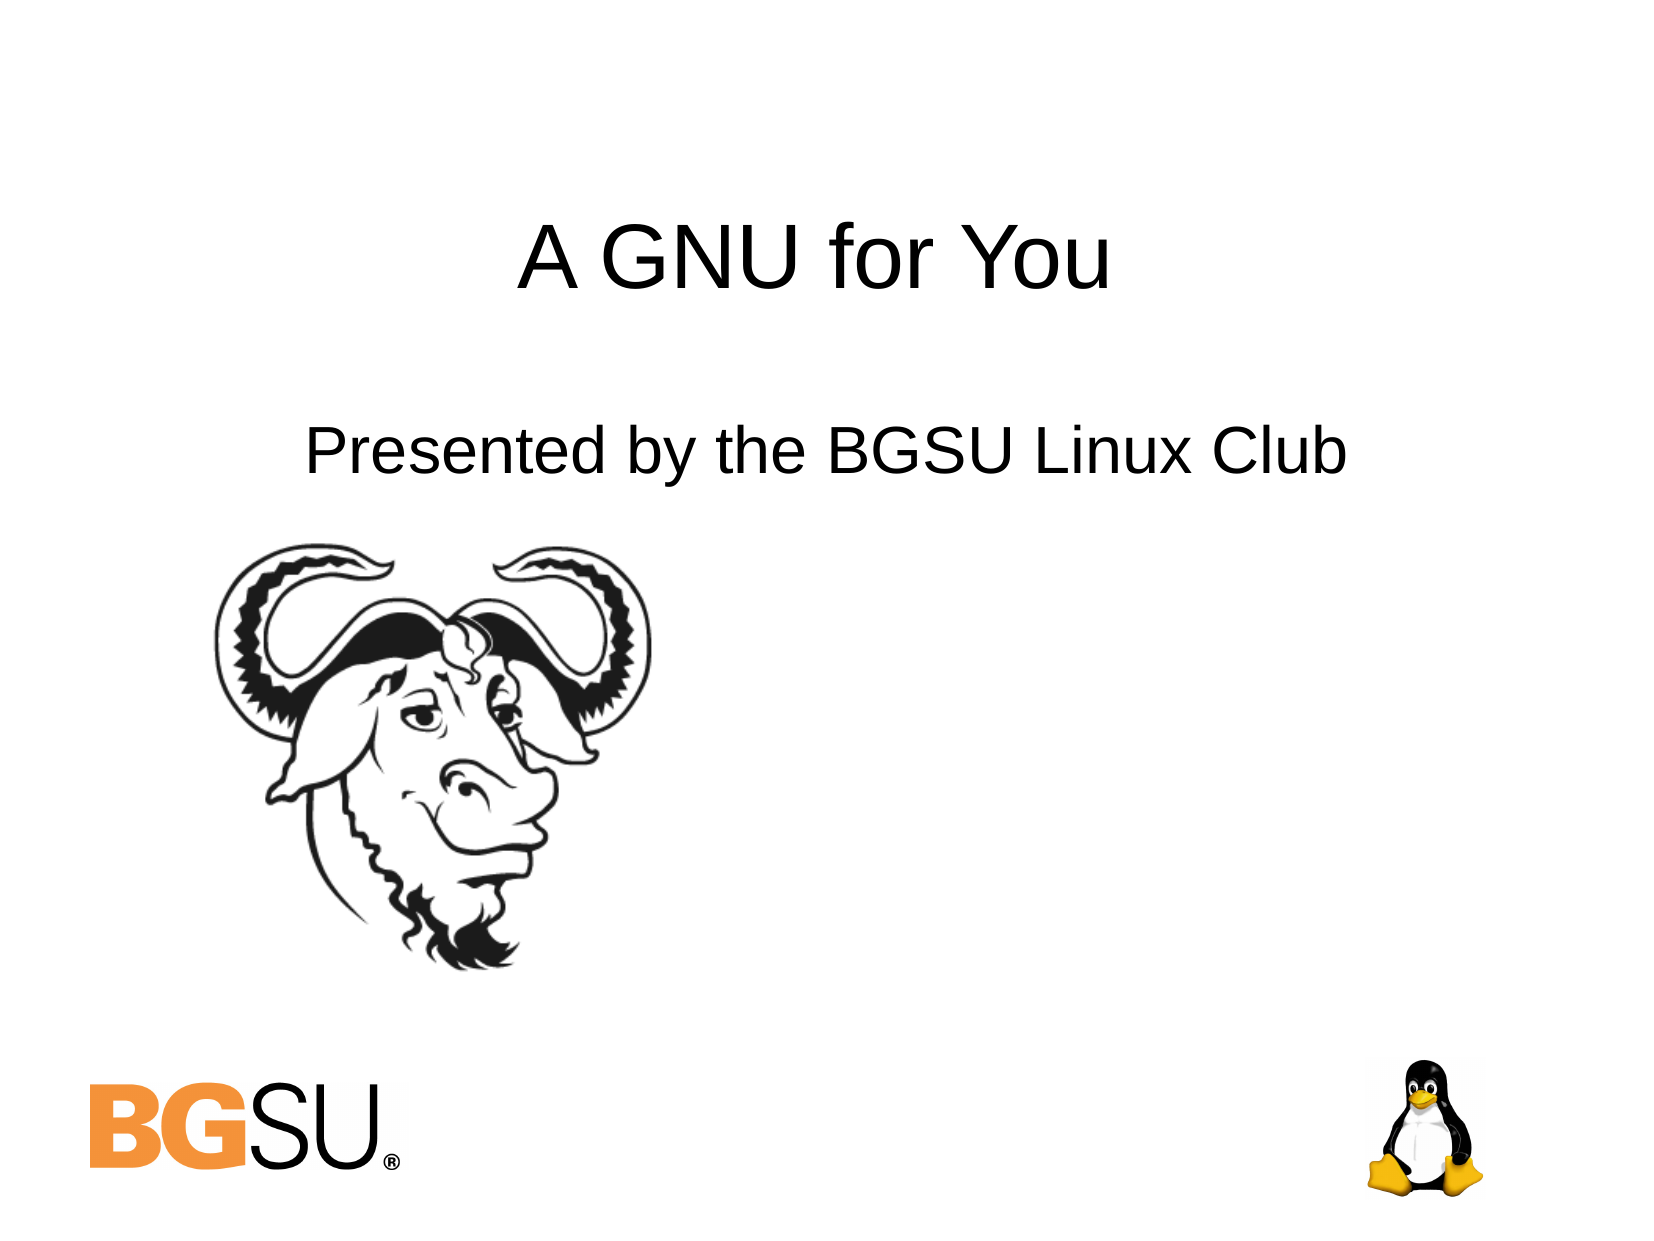

# A GNU for You
Presented by the BGSU Linux Club